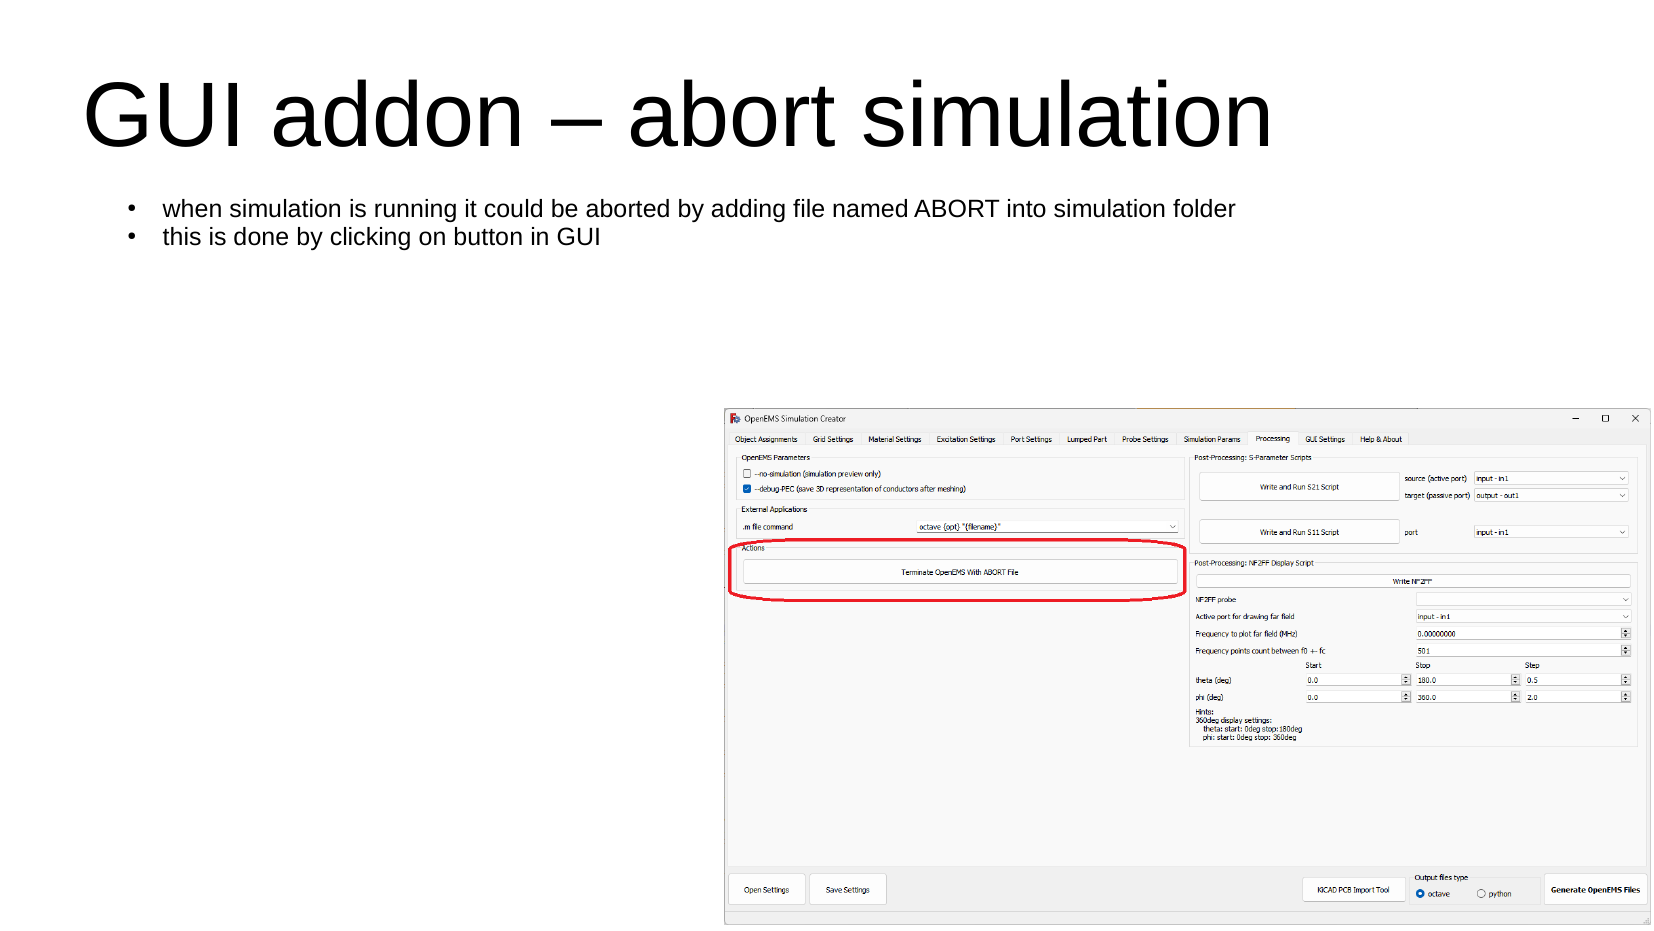

# GUI addon – abort simulation
when simulation is running it could be aborted by adding file named ABORT into simulation folder
this is done by clicking on button in GUI